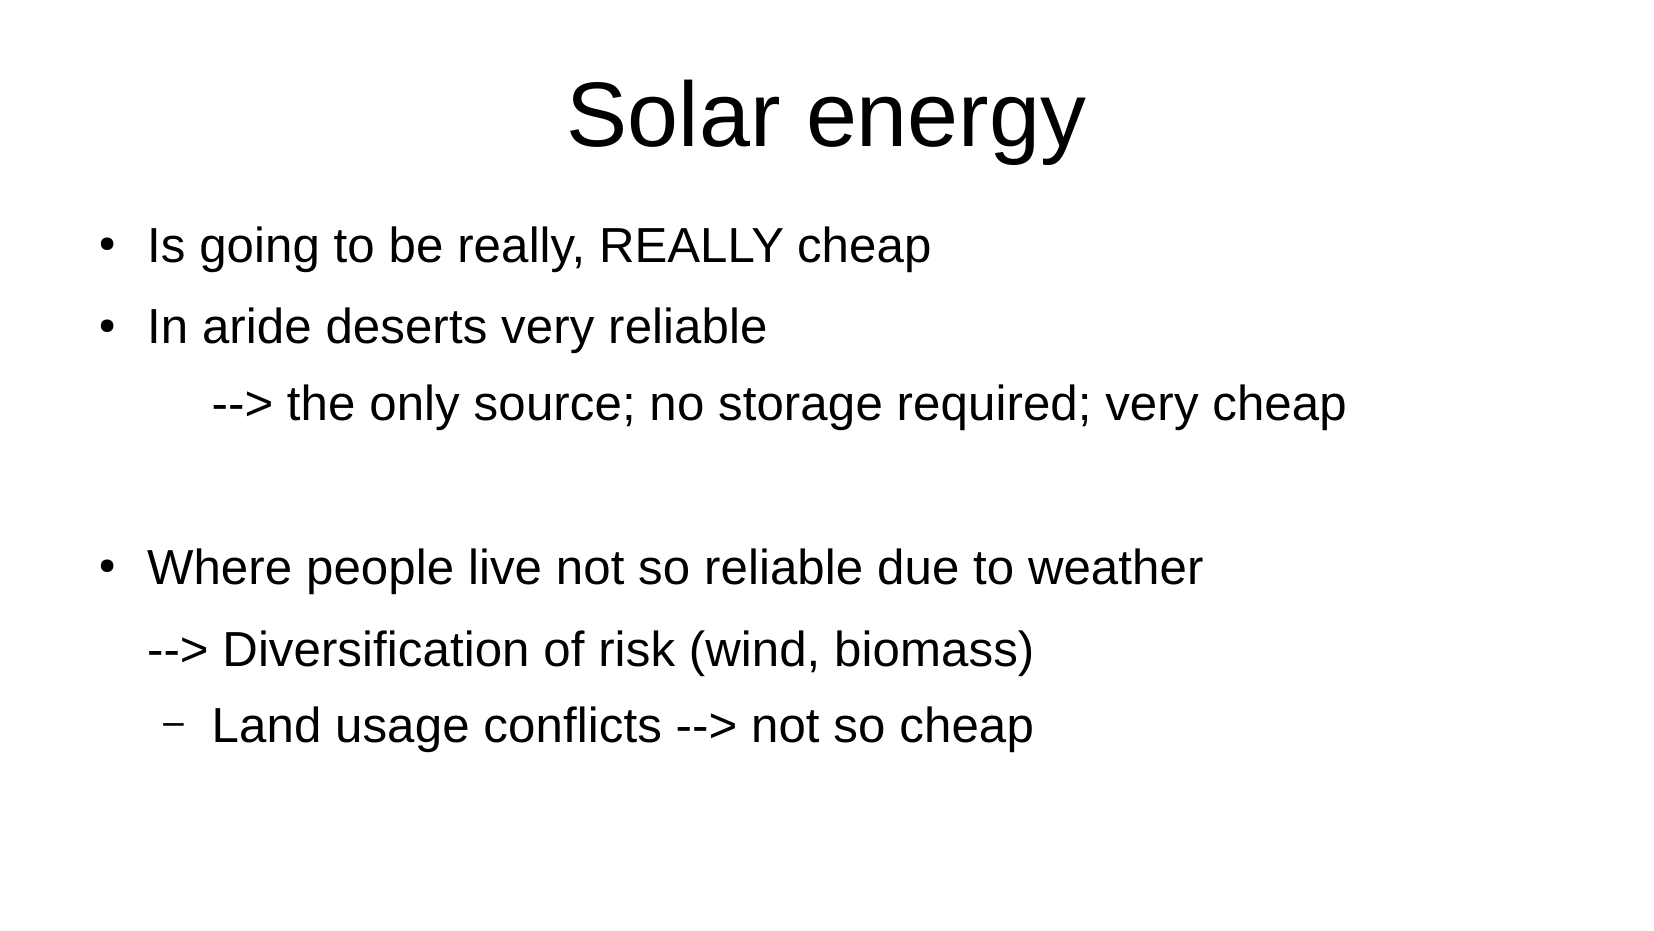

Solar energy
# Is going to be really, REALLY cheap
In aride deserts very reliable
--> the only source; no storage required; very cheap
Where people live not so reliable due to weather
--> Diversification of risk (wind, biomass)
Land usage conflicts --> not so cheap